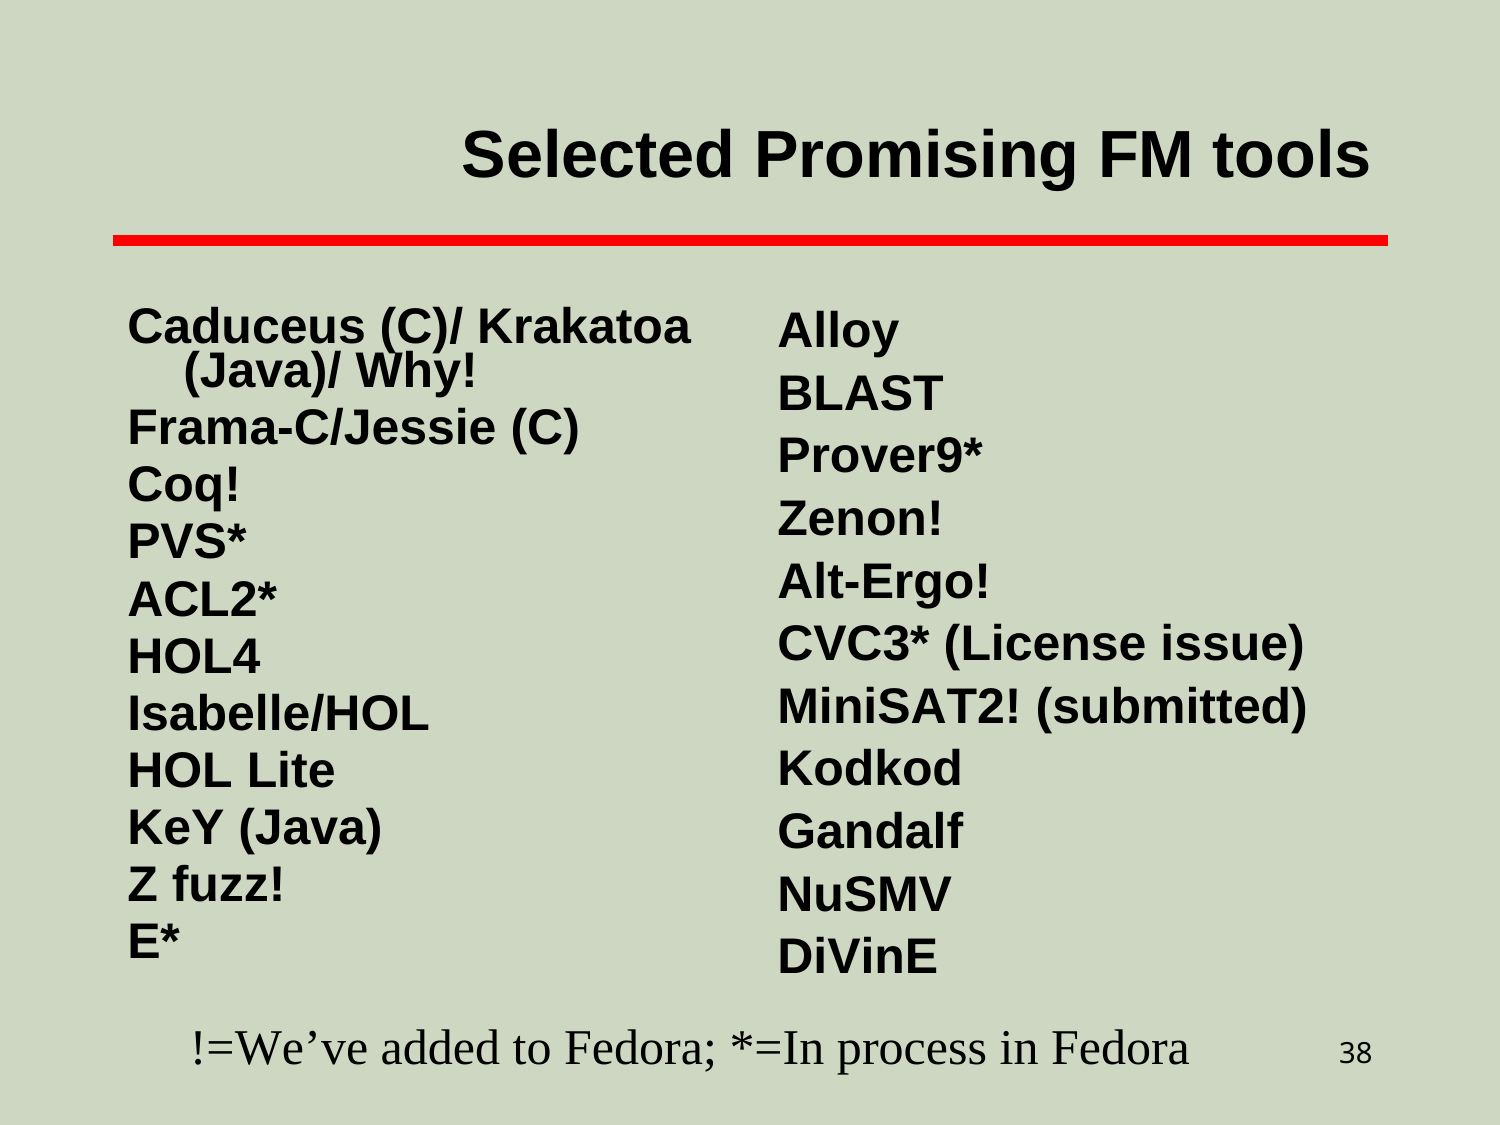

# Selected Promising FM tools
Caduceus (C)/ Krakatoa (Java)/ Why!
Frama-C/Jessie (C)
Coq!
PVS*
ACL2*
HOL4
Isabelle/HOL
HOL Lite
KeY (Java)
Z fuzz!
E*
Alloy
BLAST
Prover9*
Zenon!
Alt-Ergo!
CVC3* (License issue)
MiniSAT2! (submitted)
Kodkod
Gandalf
NuSMV
DiVinE
!=We’ve added to Fedora; *=In process in Fedora